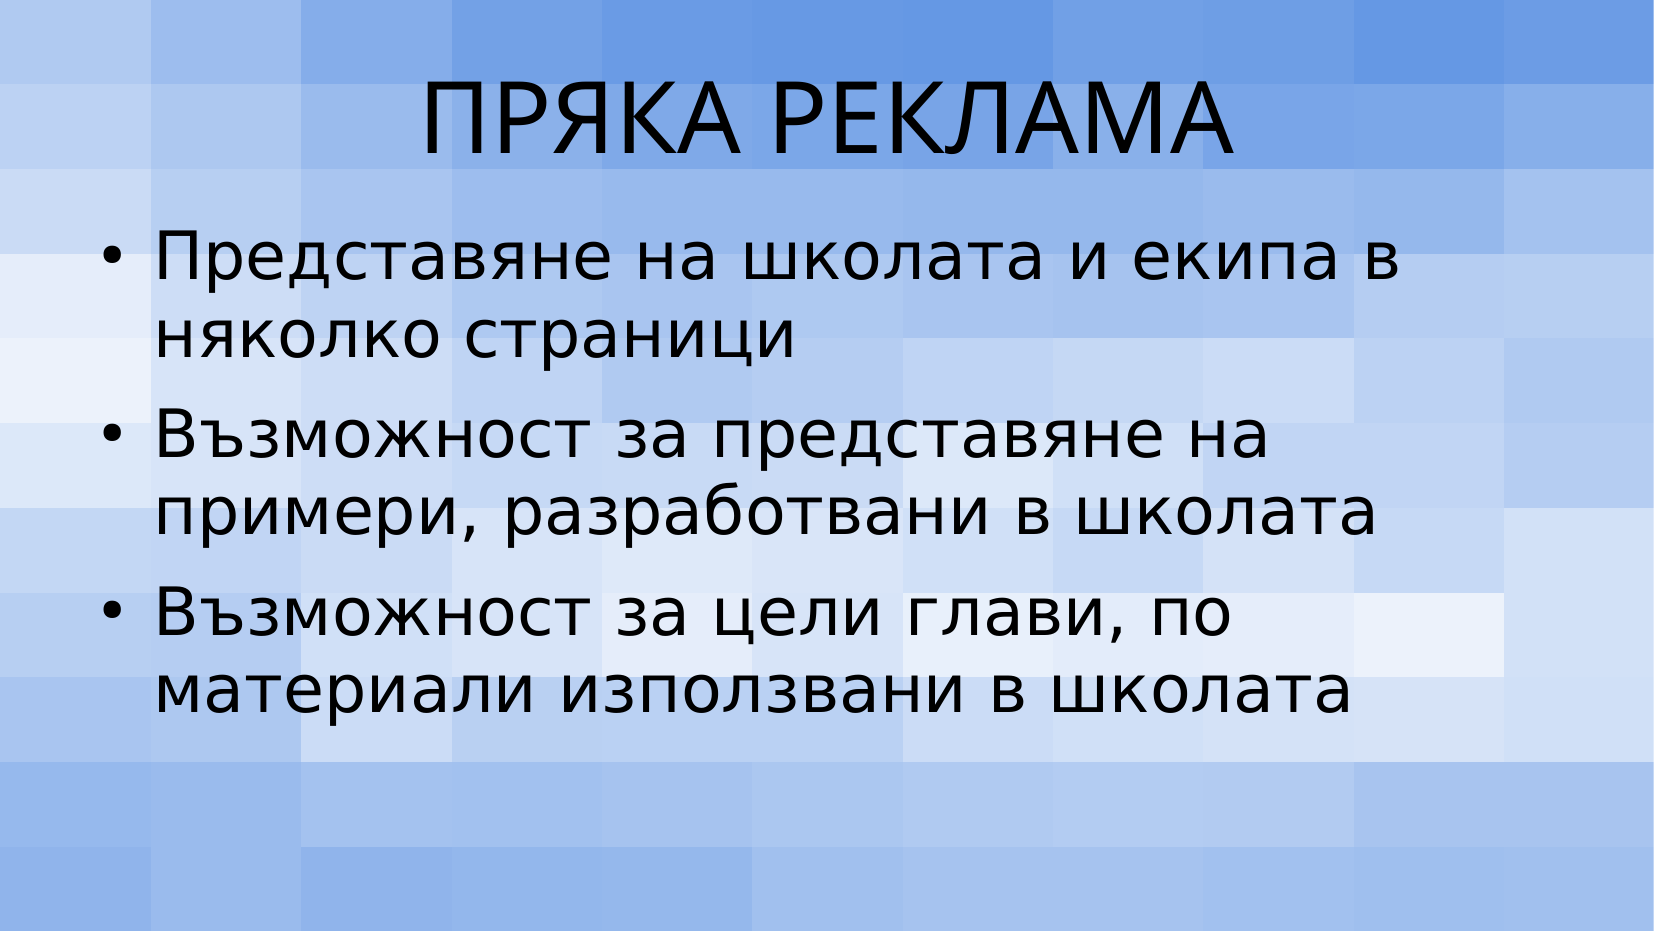

# ПРЯКА РЕКЛАМА
Представяне на школата и екипа в няколко страници
Възможност за представяне на примери, разработвани в школата
Възможност за цели глави, по материали използвани в школата